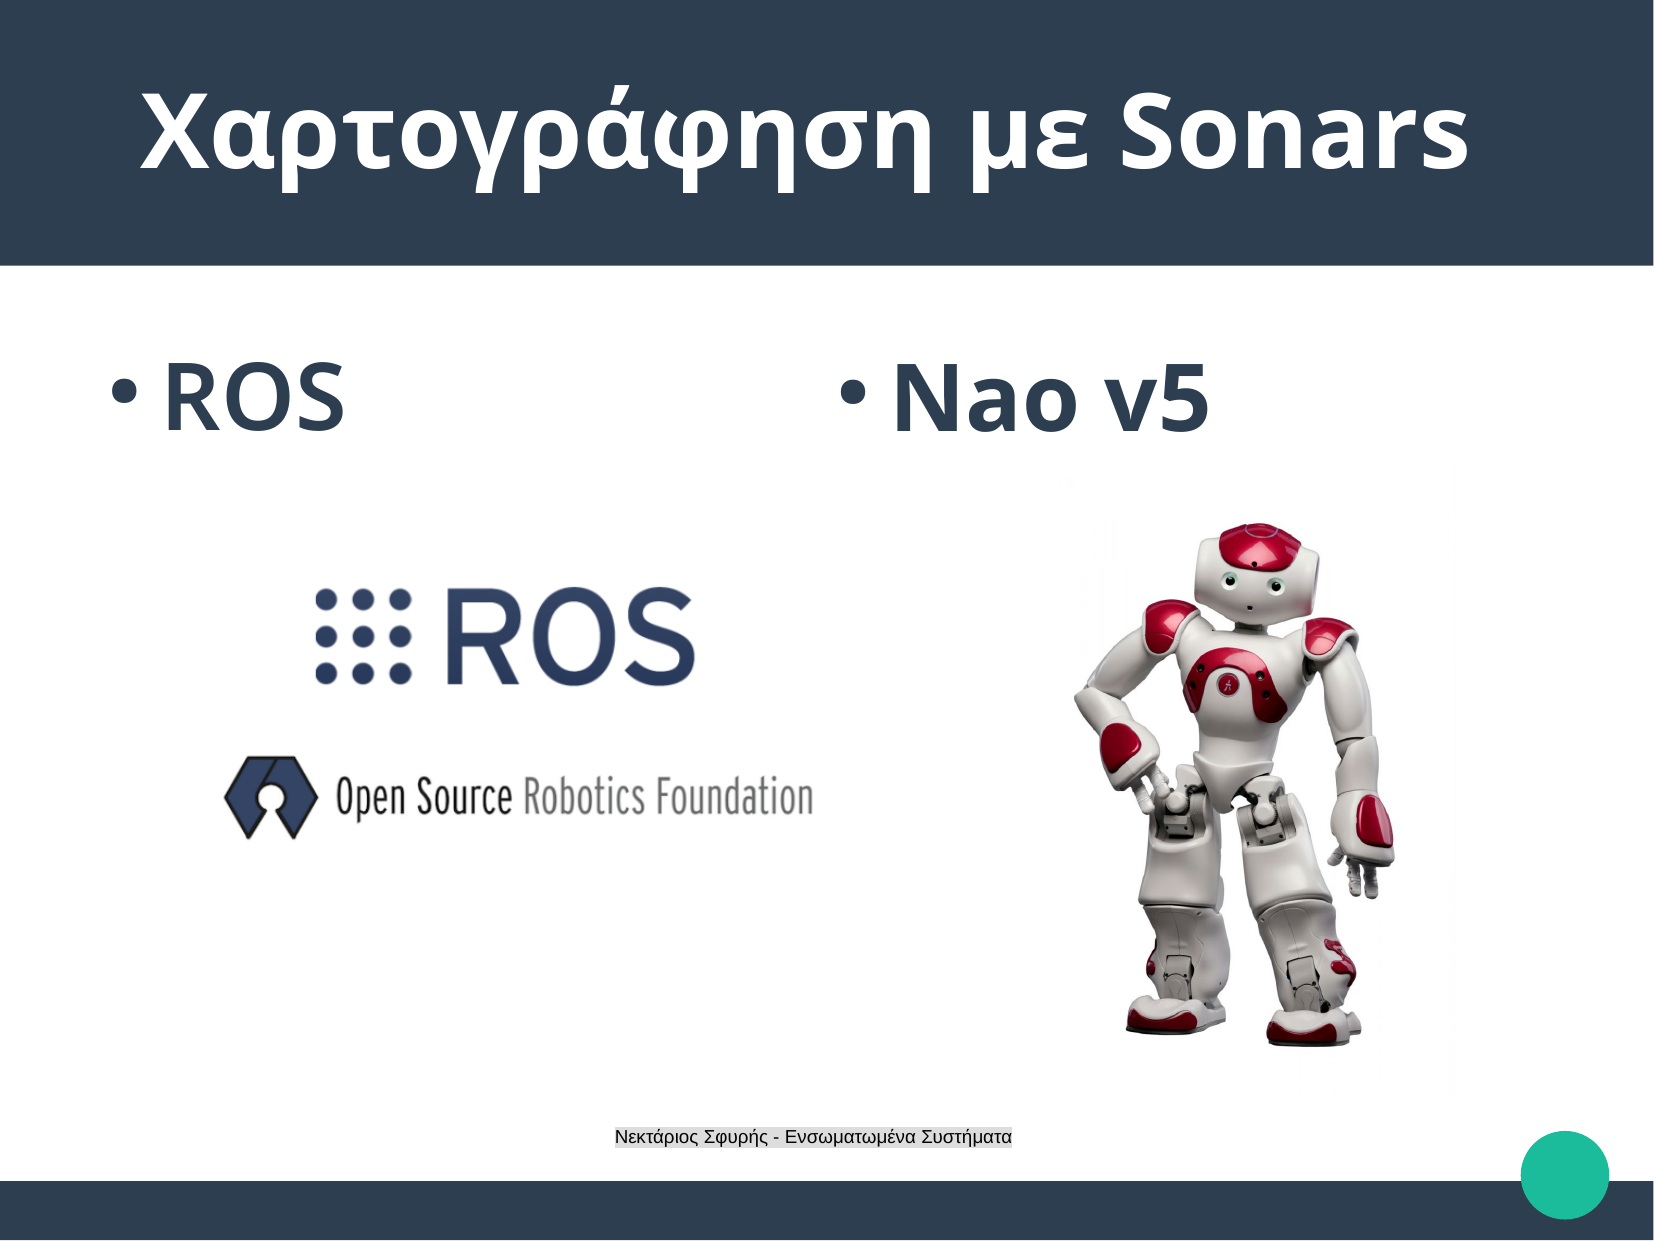

# Χαρτογράφηση με Sonars
ROS
Nao v5
Νεκτάριος Σφυρής - Ενσωματωμένα Συστήματα